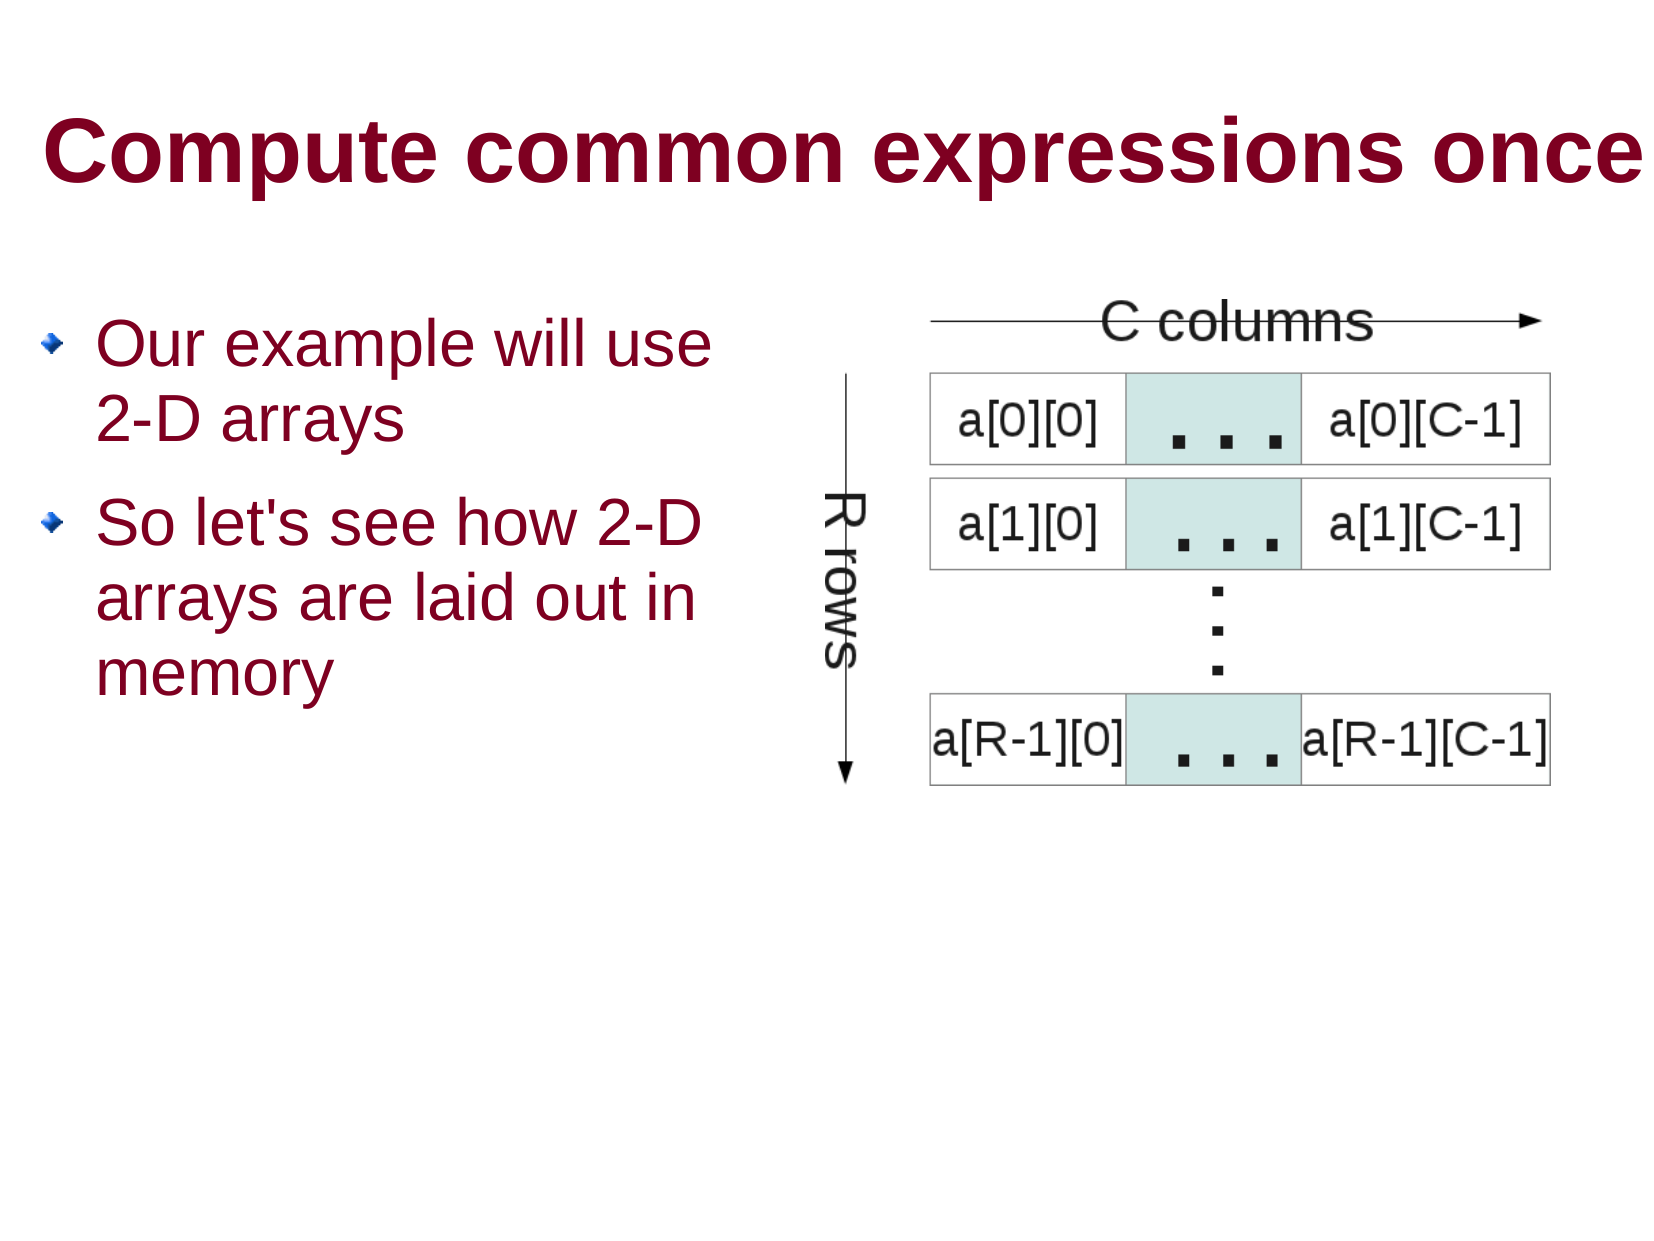

# Compute common expressions once
Our example will use 2-D arrays
So let's see how 2-D arrays are laid out in memory